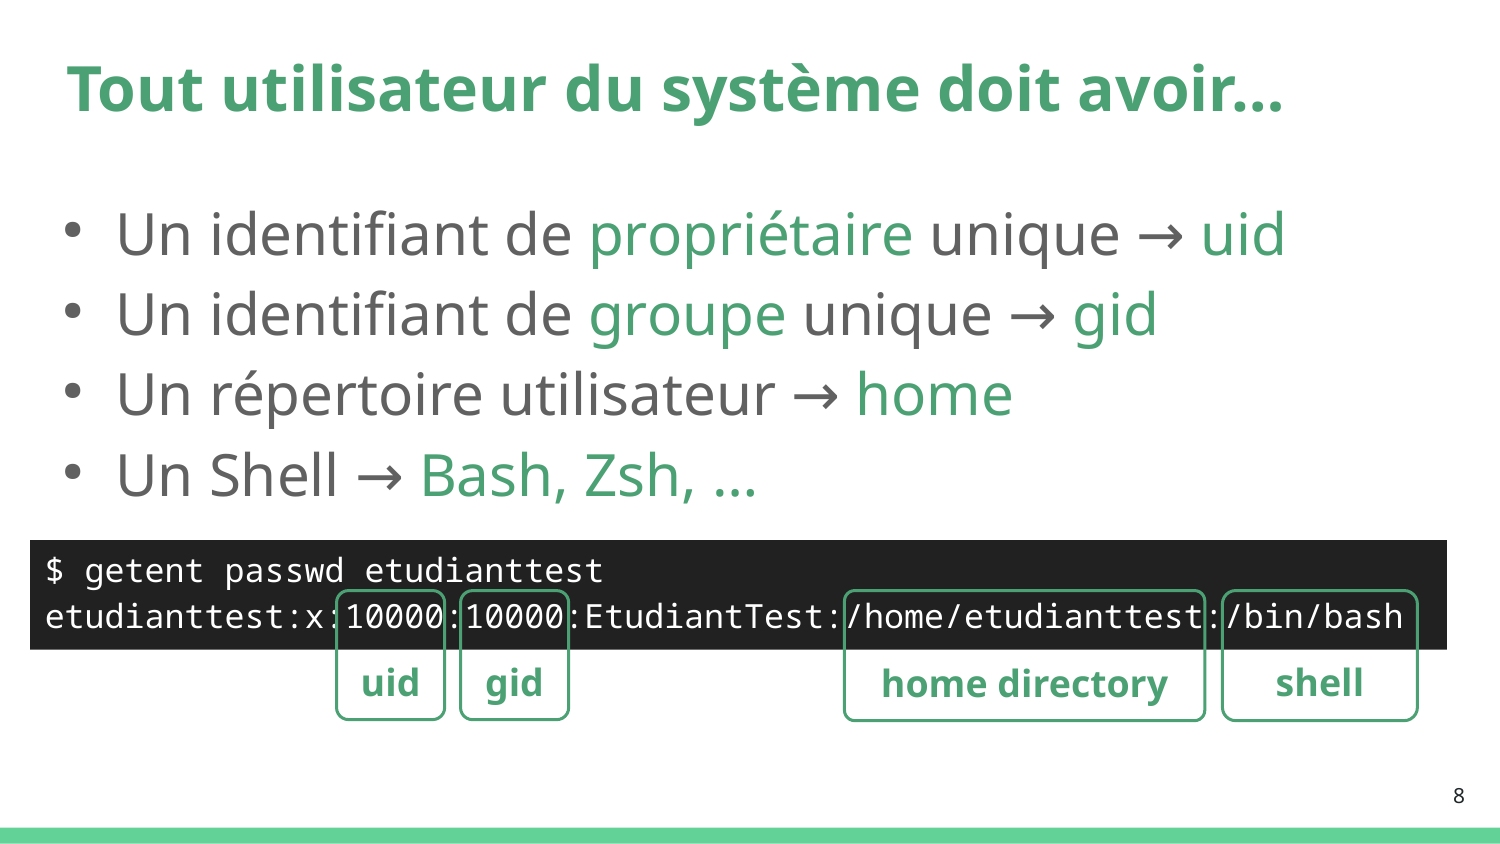

# Tout utilisateur du système doit avoir…
Un identifiant de propriétaire unique → uid
Un identifiant de groupe unique → gid
Un répertoire utilisateur → home
Un Shell → Bash, Zsh, …
$ getent passwd etudianttest
etudianttest:x:10000:10000:EtudiantTest:/home/etudianttest:/bin/bash
uid
home directory
shell
gid